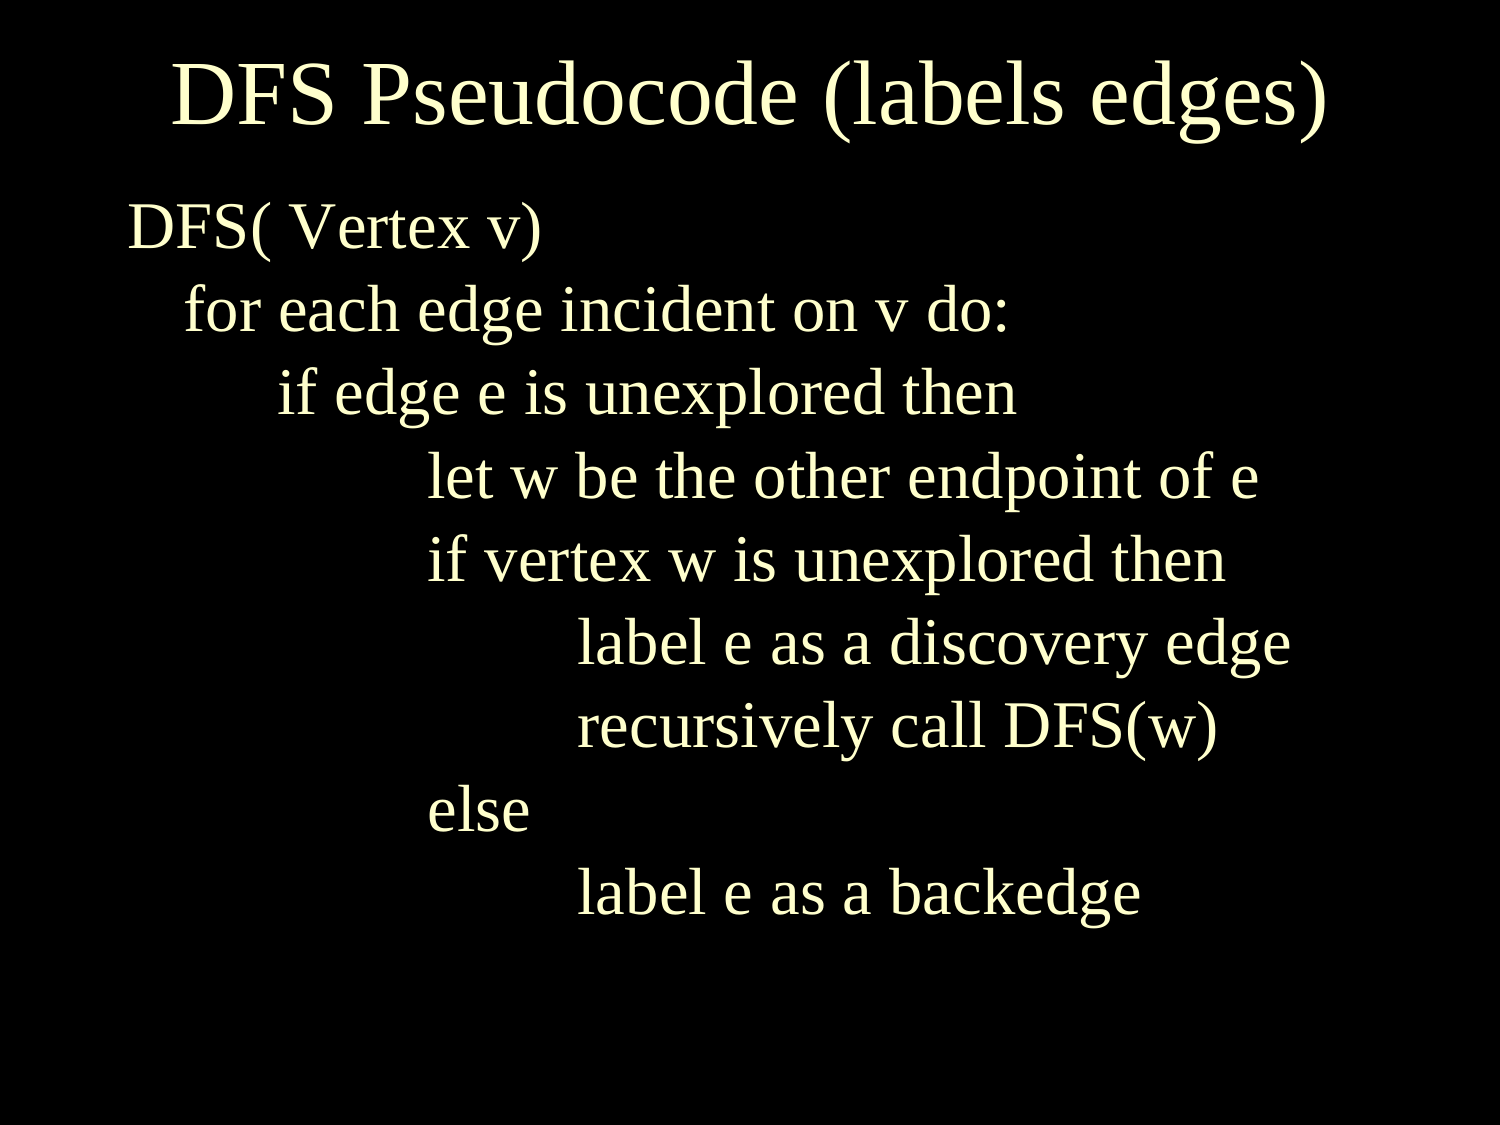

# DFS Pseudocode (labels edges)
DFS( Vertex v)
	for each edge incident on v do:
		if edge e is unexplored then
			let w be the other endpoint of e
			if vertex w is unexplored then
				label e as a discovery edge
				recursively call DFS(w)
			else
				label e as a backedge